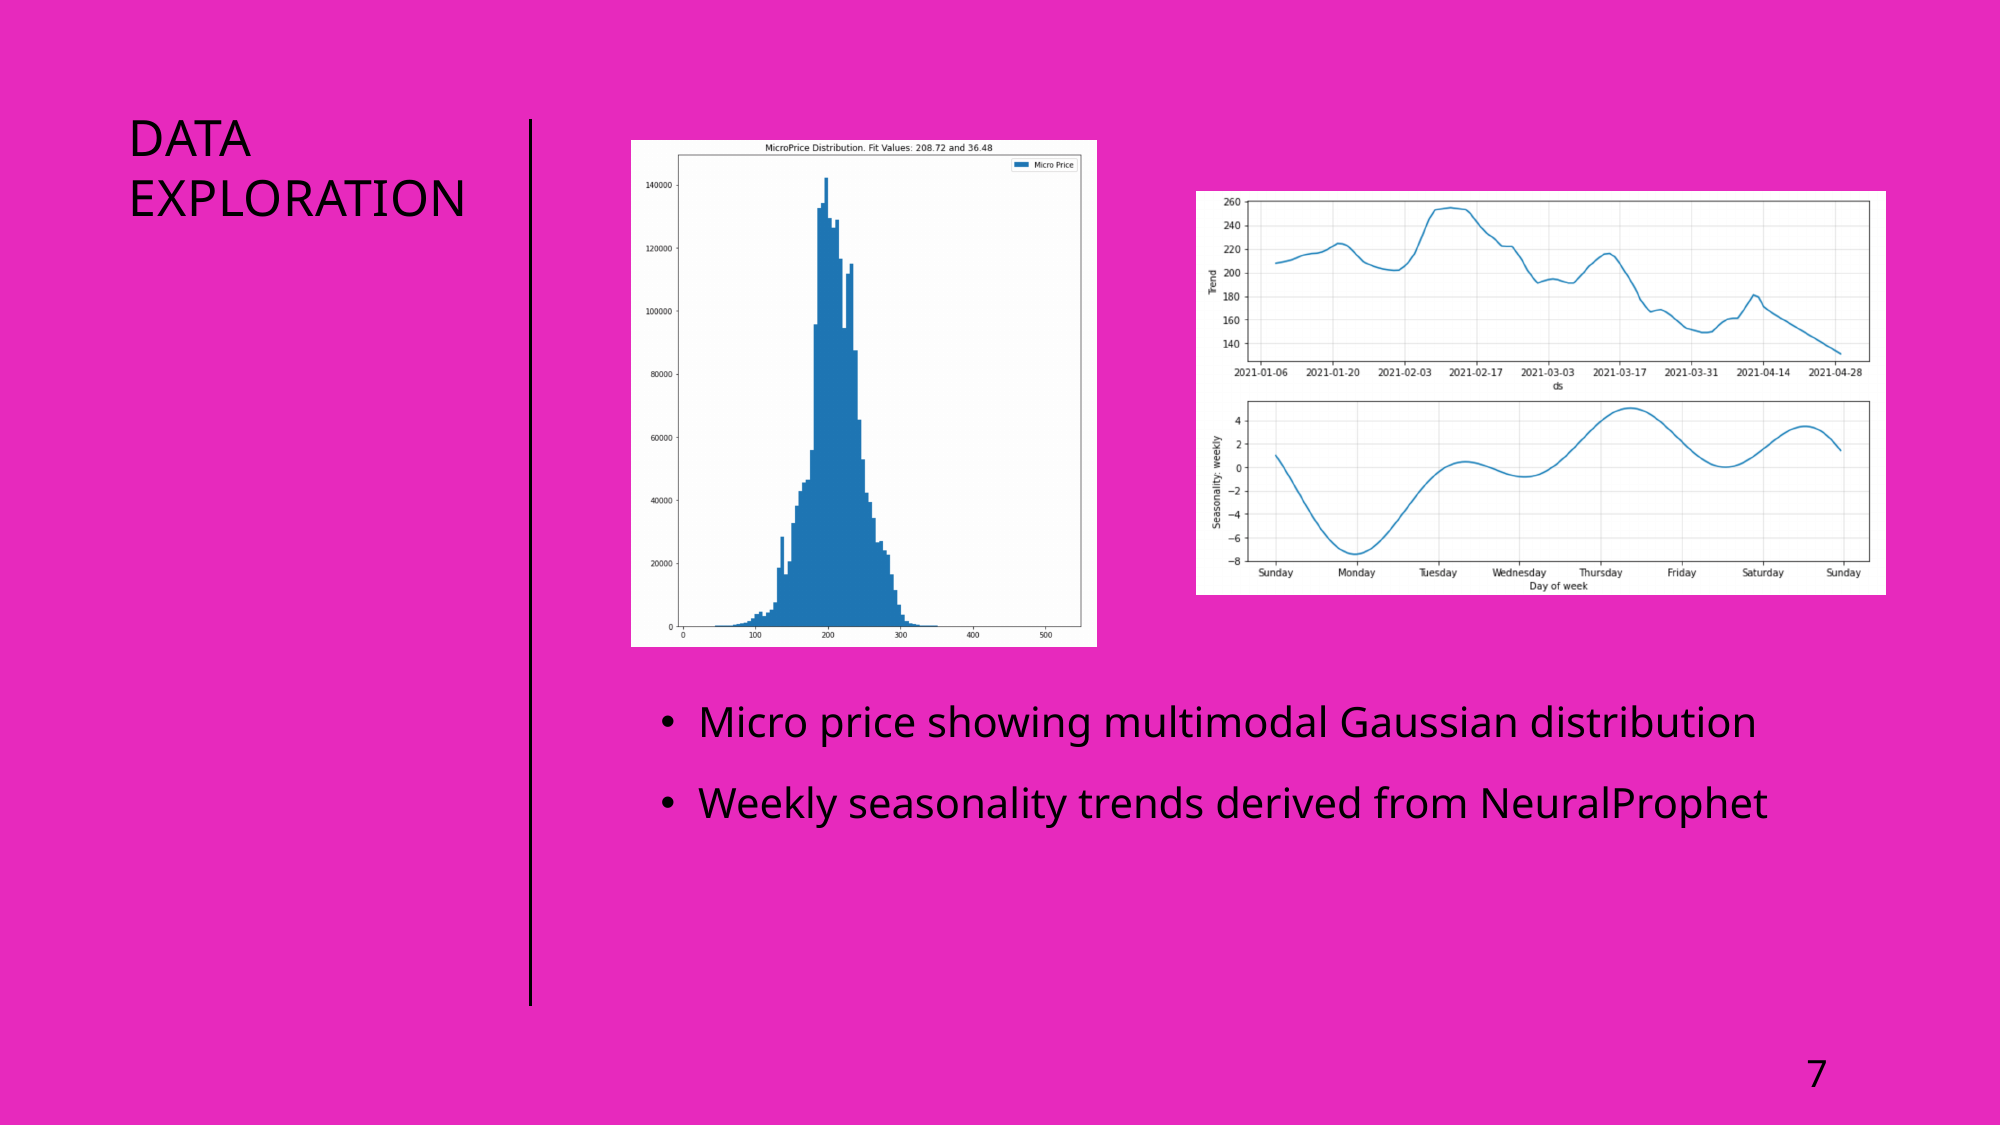

# Data EXPLORATION
Micro price showing multimodal Gaussian distribution
Weekly seasonality trends derived from NeuralProphet